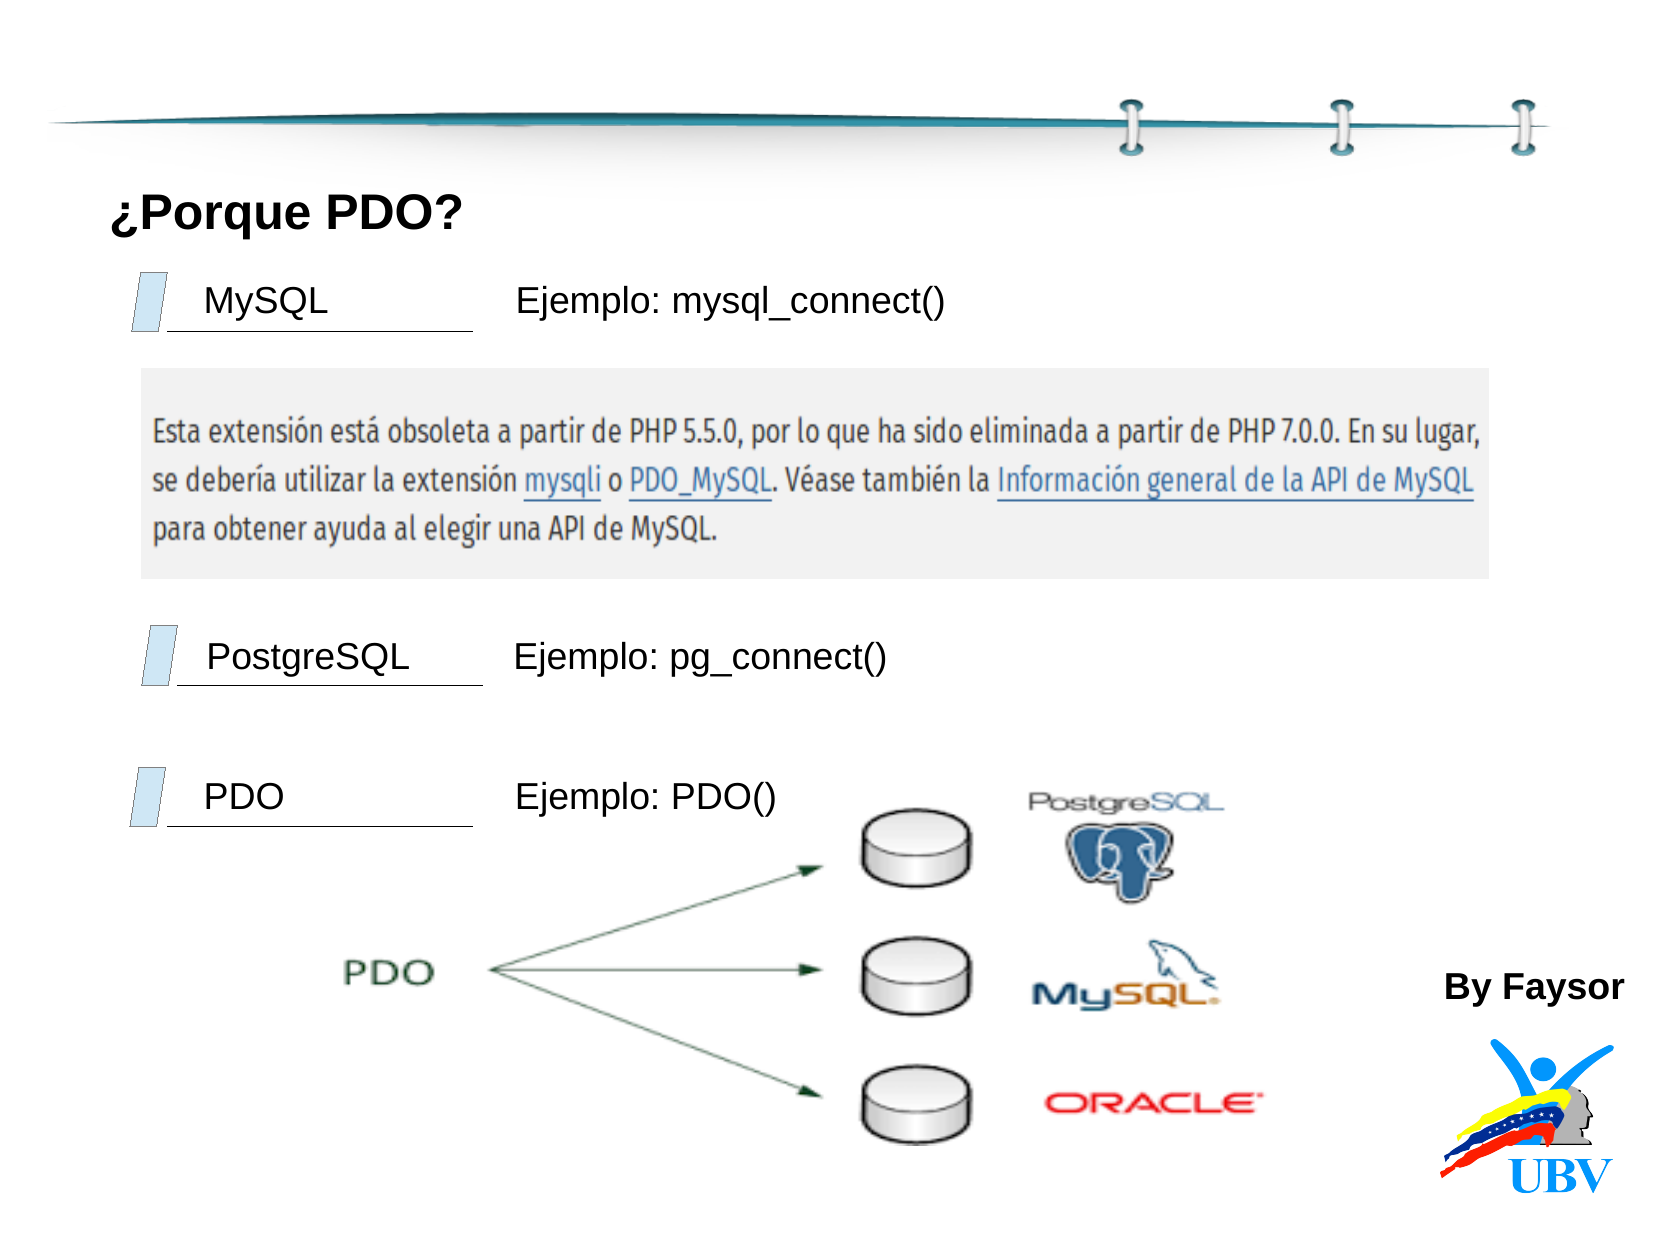

¿Porque PDO?
MySQL Ejemplo: mysql_connect()
PostgreSQL Ejemplo: pg_connect()
PDO Ejemplo: PDO()
By Faysor